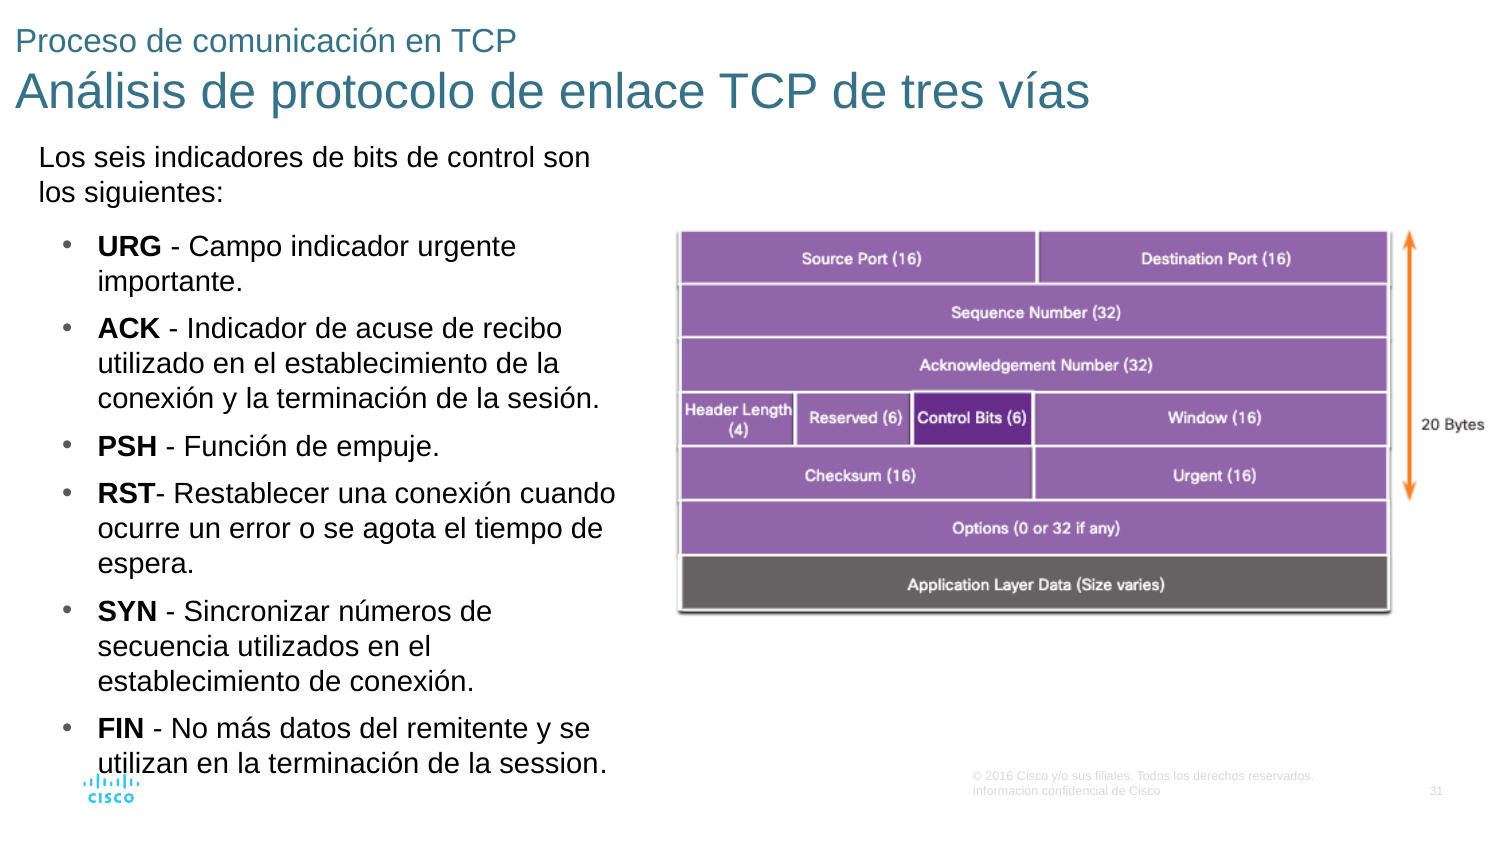

# Proceso de comunicación en TCP Análisis de protocolo de enlace TCP de tres vías
Los seis indicadores de bits de control son los siguientes:
URG - Campo indicador urgente importante.
ACK - Indicador de acuse de recibo utilizado en el establecimiento de la conexión y la terminación de la sesión.
PSH - Función de empuje.
RST- Restablecer una conexión cuando ocurre un error o se agota el tiempo de espera.
SYN - Sincronizar números de secuencia utilizados en el establecimiento de conexión.
FIN - No más datos del remitente y se utilizan en la terminación de la session.